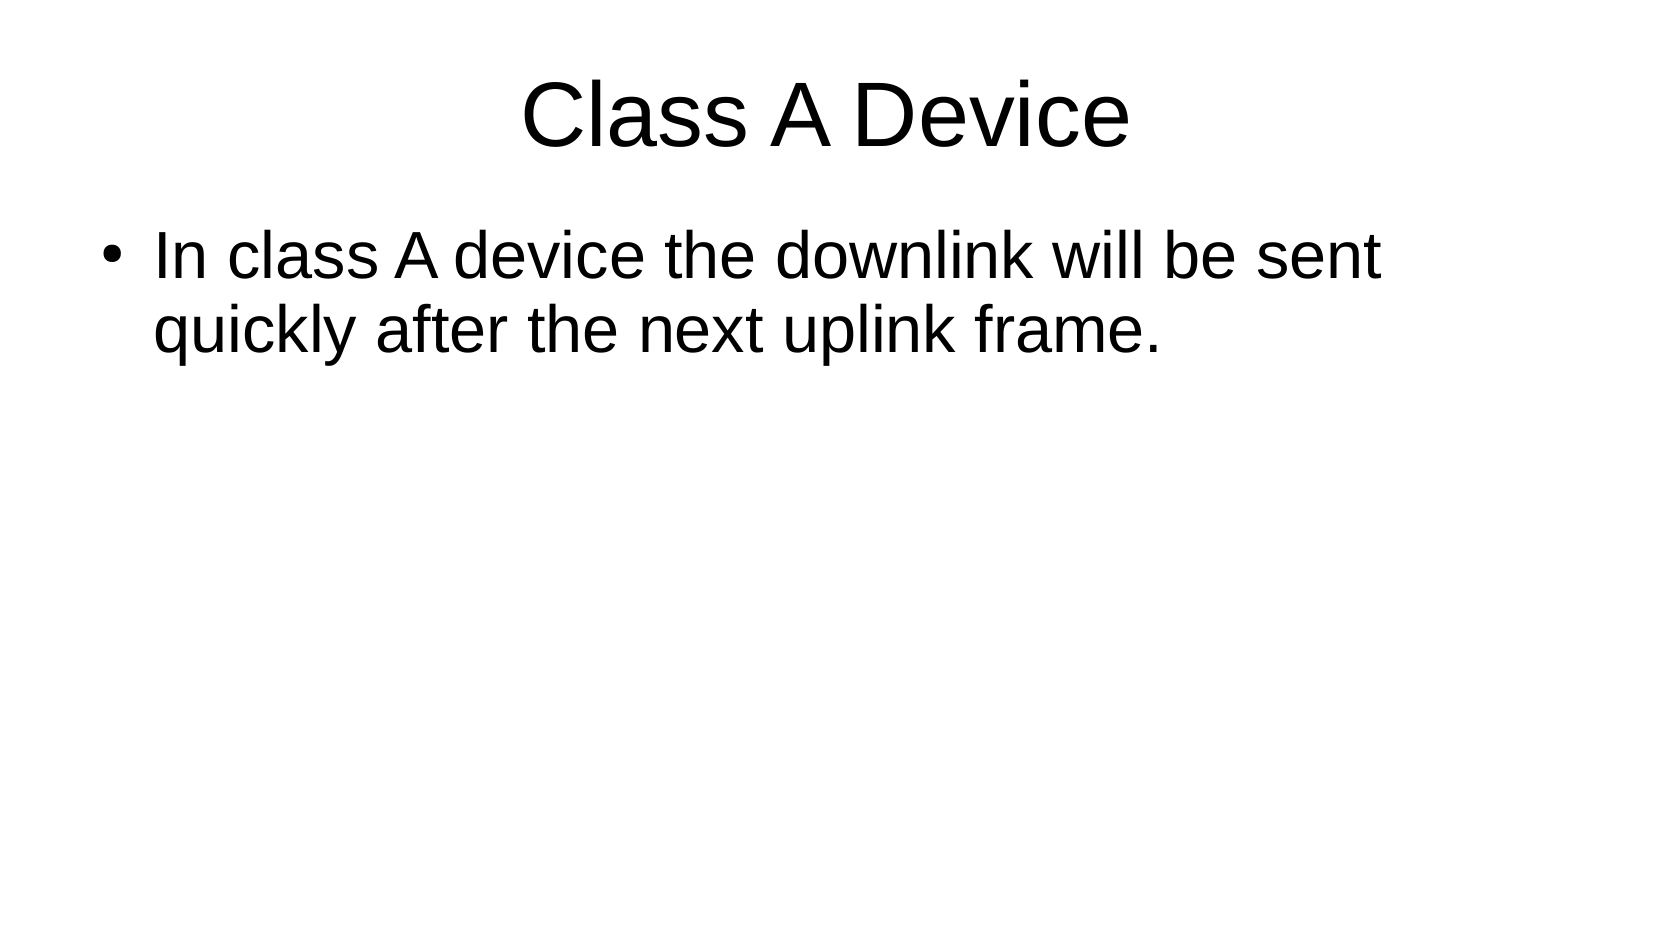

# Class A Device
In class A device the downlink will be sent quickly after the next uplink frame.